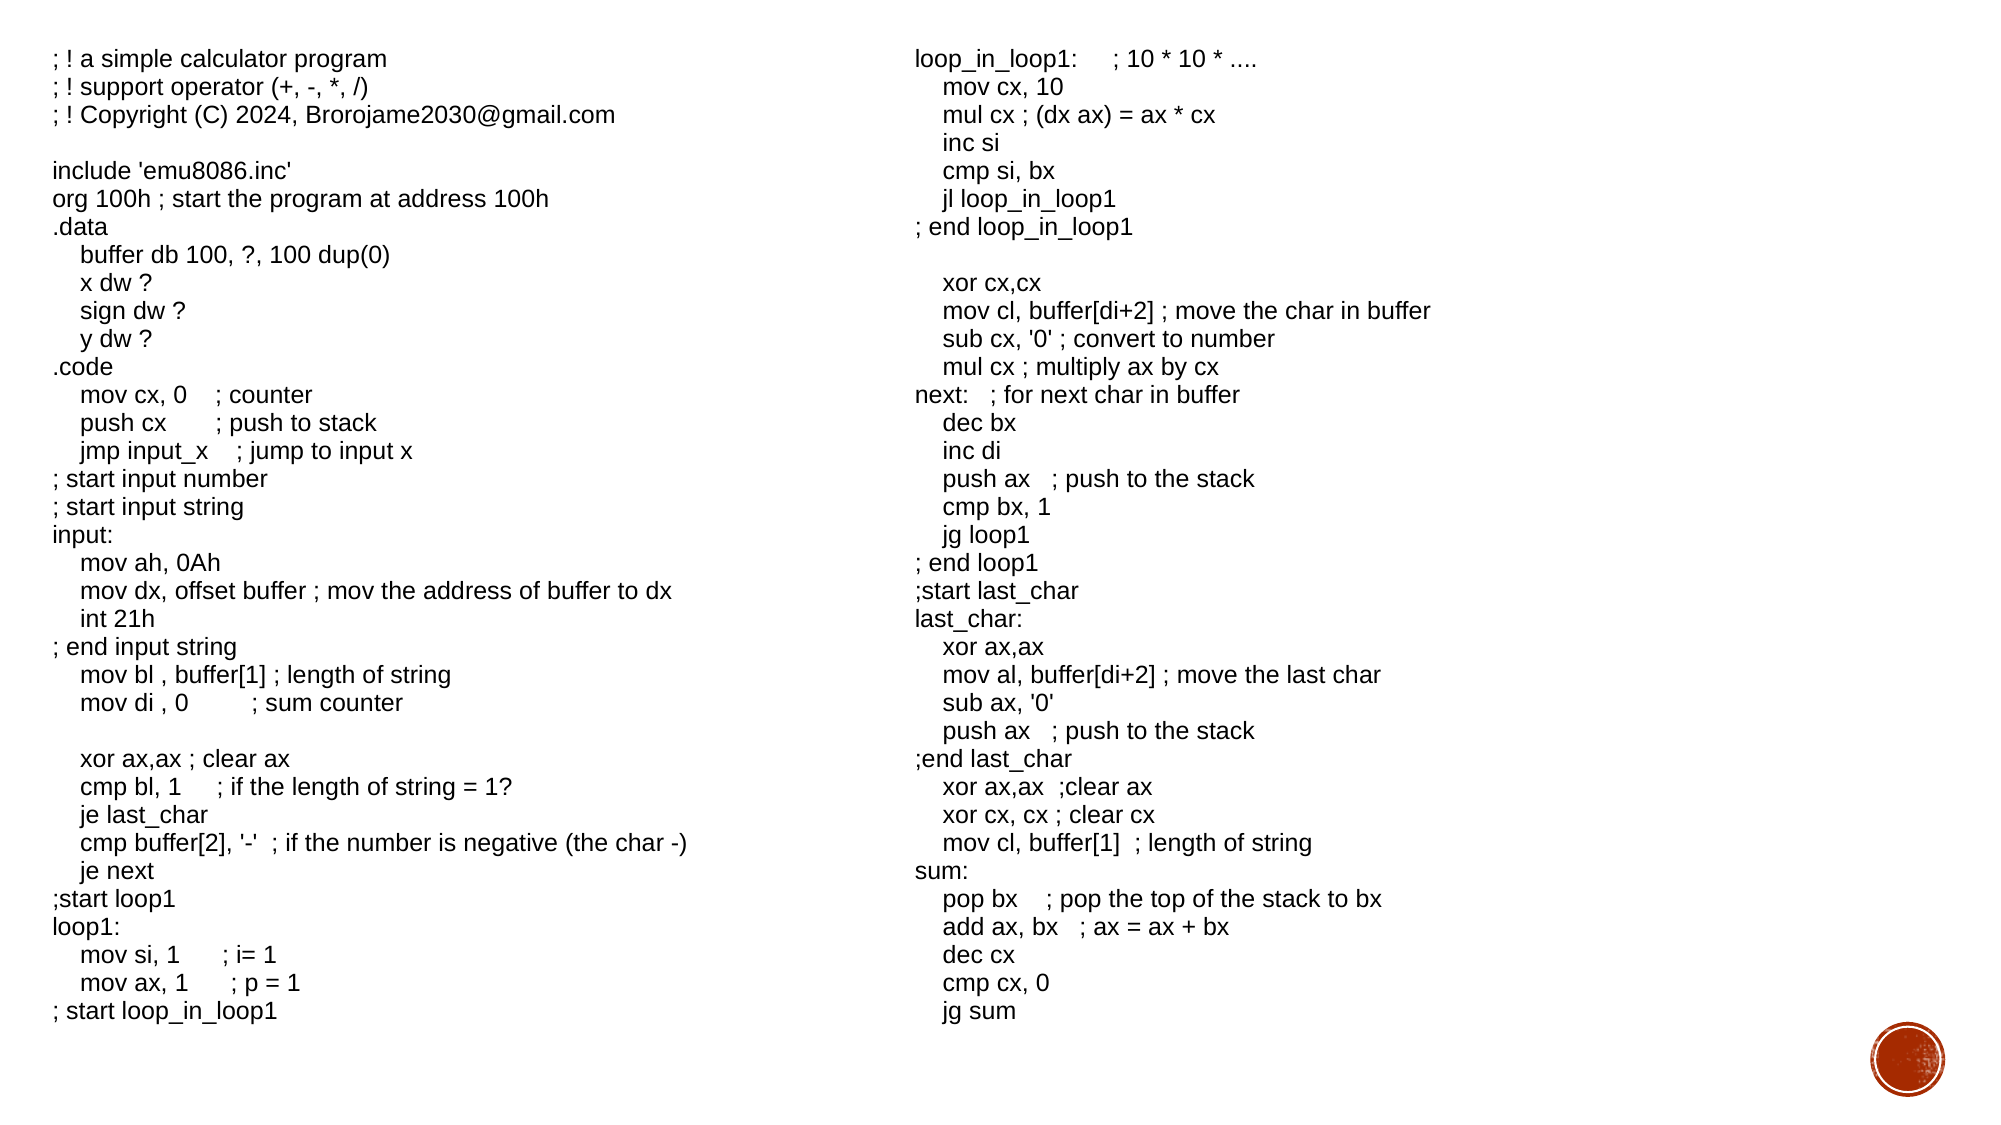

; ! a simple calculator program
; ! support operator (+, -, *, /)
; ! Copyright (C) 2024, Brorojame2030@gmail.com
include 'emu8086.inc'
org 100h ; start the program at address 100h
.data
 buffer db 100, ?, 100 dup(0)
 x dw ?
 sign dw ?
 y dw ?
.code
 mov cx, 0 ; counter
 push cx ; push to stack
 jmp input_x ; jump to input x
; start input number
; start input string
input:
 mov ah, 0Ah
 mov dx, offset buffer ; mov the address of buffer to dx
 int 21h
; end input string
 mov bl , buffer[1] ; length of string
 mov di , 0 ; sum counter
 xor ax,ax ; clear ax
 cmp bl, 1 ; if the length of string = 1?
 je last_char
 cmp buffer[2], '-' ; if the number is negative (the char -)
 je next
;start loop1
loop1:
 mov si, 1 ; i= 1
 mov ax, 1 ; p = 1
; start loop_in_loop1
loop_in_loop1: ; 10 * 10 * ....
 mov cx, 10
 mul cx ; (dx ax) = ax * cx
 inc si
 cmp si, bx
 jl loop_in_loop1
; end loop_in_loop1
 xor cx,cx
 mov cl, buffer[di+2] ; move the char in buffer
 sub cx, '0' ; convert to number
 mul cx ; multiply ax by cx
next: ; for next char in buffer
 dec bx
 inc di
 push ax ; push to the stack
 cmp bx, 1
 jg loop1
; end loop1
;start last_char
last_char:
 xor ax,ax
 mov al, buffer[di+2] ; move the last char
 sub ax, '0'
 push ax ; push to the stack
;end last_char
 xor ax,ax ;clear ax
 xor cx, cx ; clear cx
 mov cl, buffer[1] ; length of string
sum:
 pop bx ; pop the top of the stack to bx
 add ax, bx ; ax = ax + bx
 dec cx
 cmp cx, 0
 jg sum